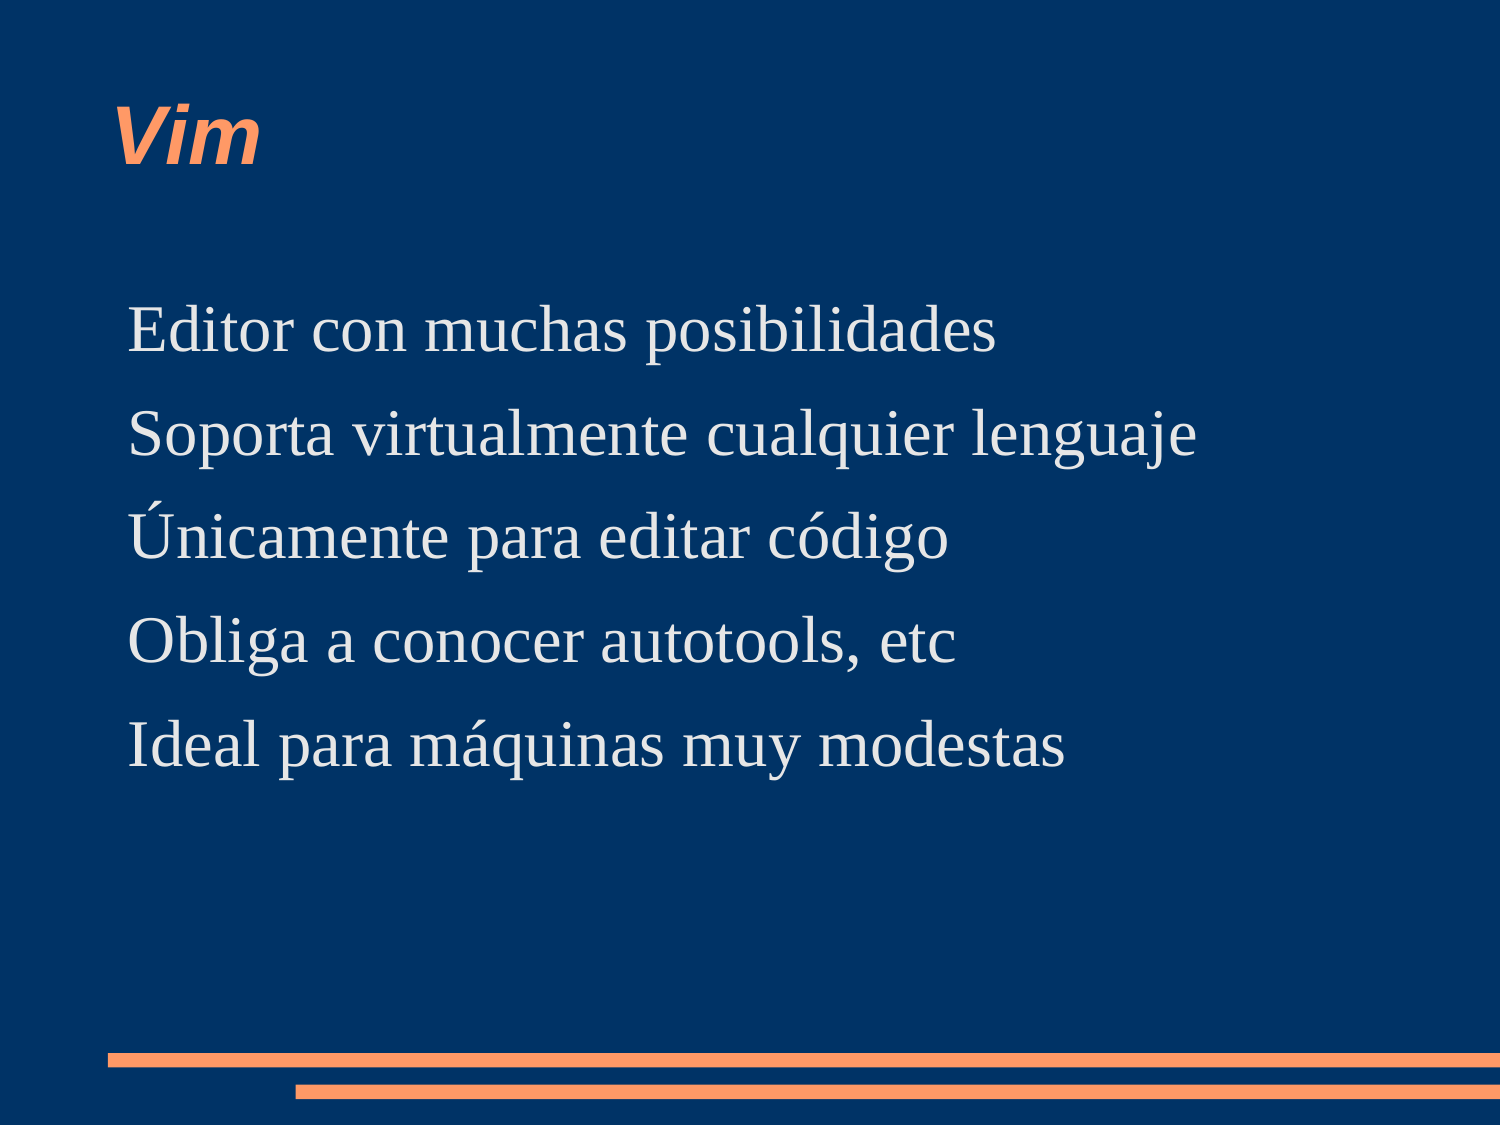

# Vim
Editor con muchas posibilidades
Soporta virtualmente cualquier lenguaje
Únicamente para editar código
Obliga a conocer autotools, etc
Ideal para máquinas muy modestas